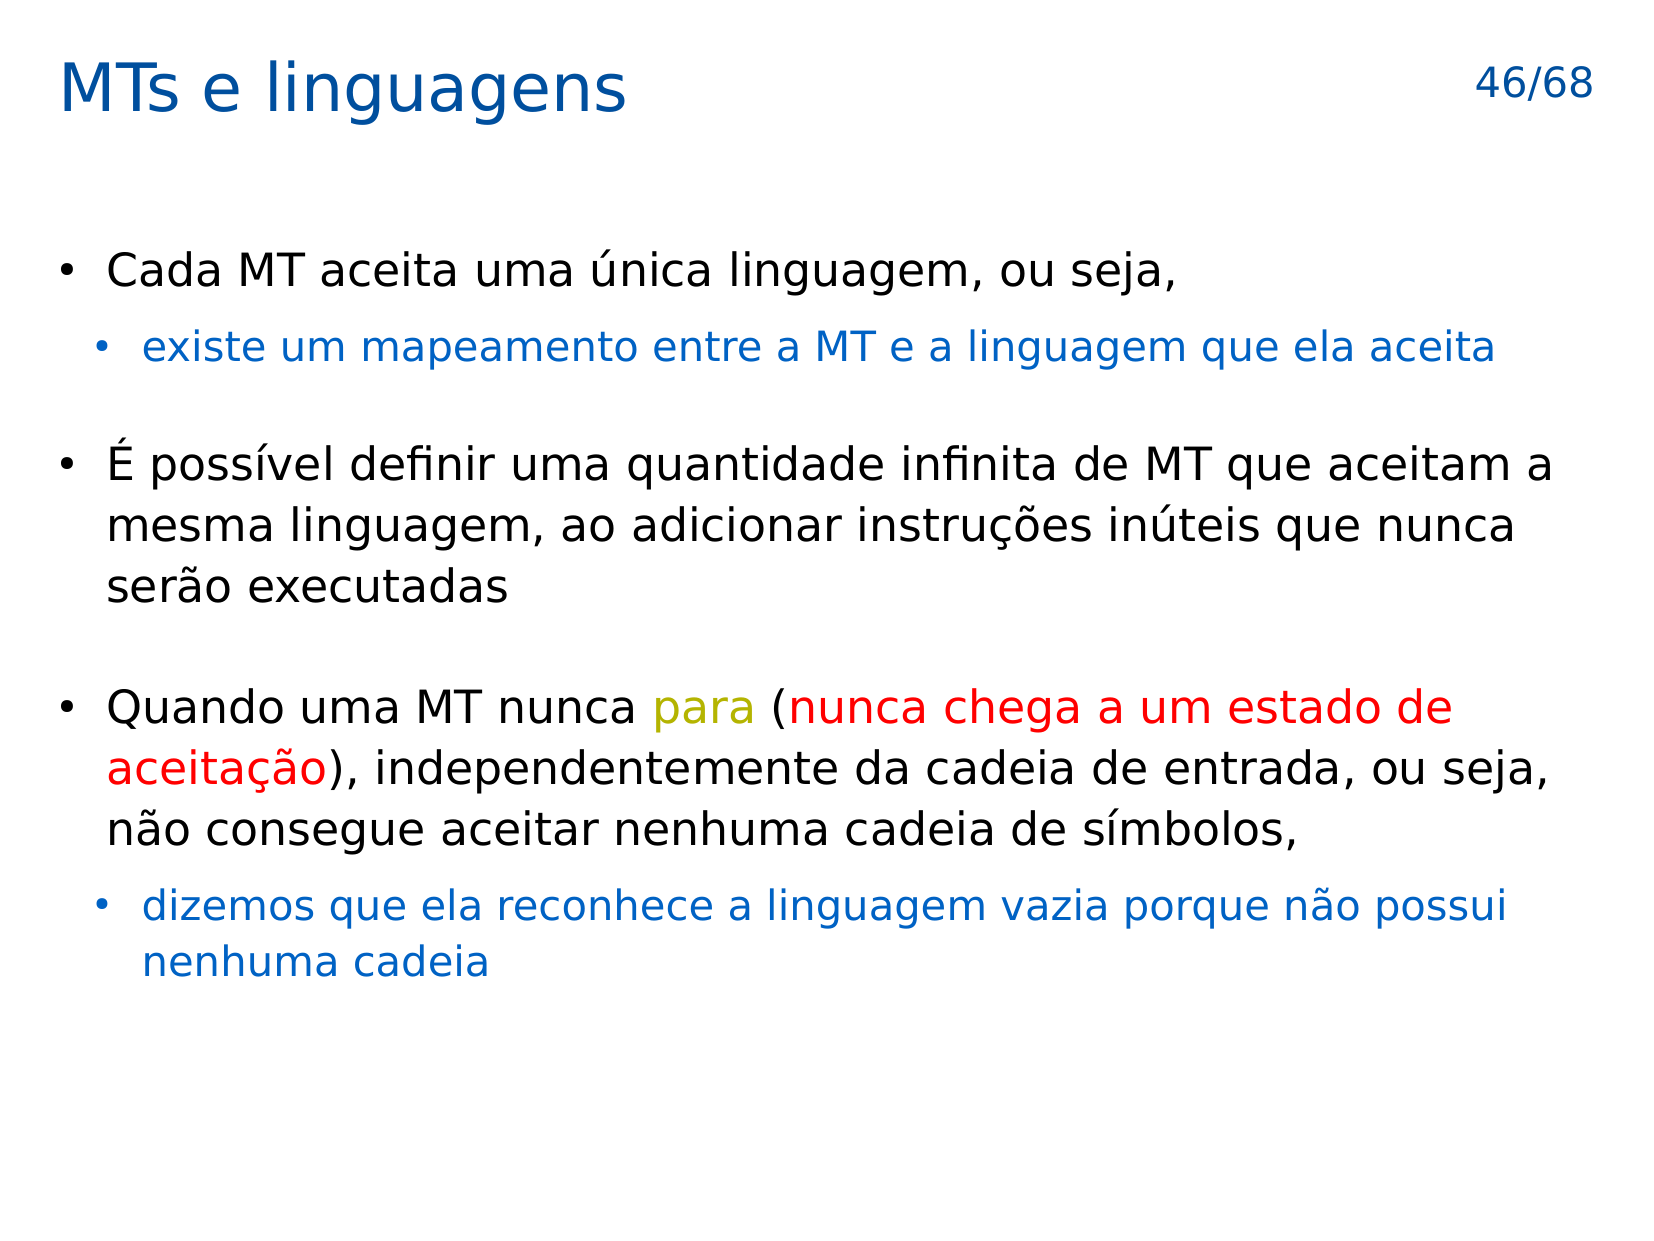

# MTs e linguagens
46
Cada MT aceita uma única linguagem, ou seja,
existe um mapeamento entre a MT e a linguagem que ela aceita
É possível definir uma quantidade infinita de MT que aceitam a mesma linguagem, ao adicionar instruções inúteis que nunca serão executadas
Quando uma MT nunca para (nunca chega a um estado de aceitação), independentemente da cadeia de entrada, ou seja, não consegue aceitar nenhuma cadeia de símbolos,
dizemos que ela reconhece a linguagem vazia porque não possui nenhuma cadeia